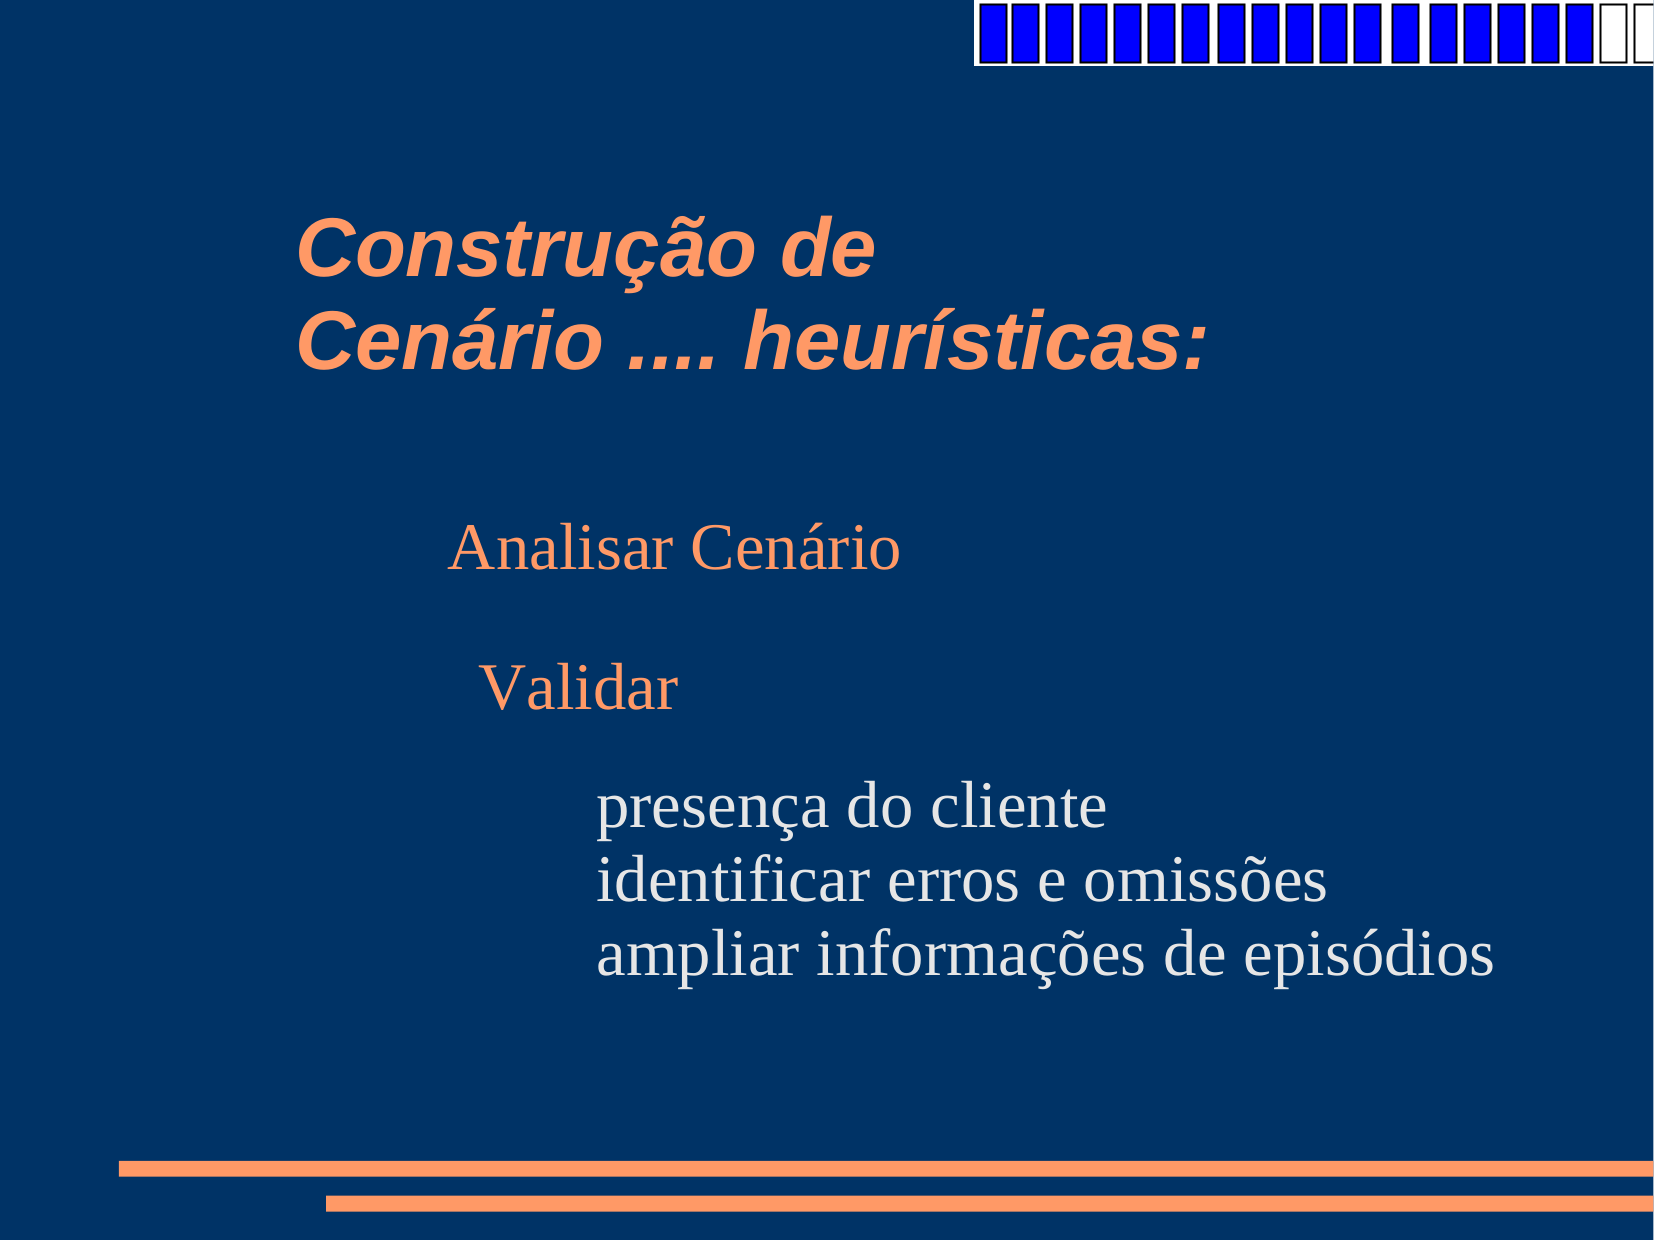

# Construção de Cenário .... heurísticas:
 Analisar Cenário
Validar
presença do cliente
identificar erros e omissões
ampliar informações de episódios